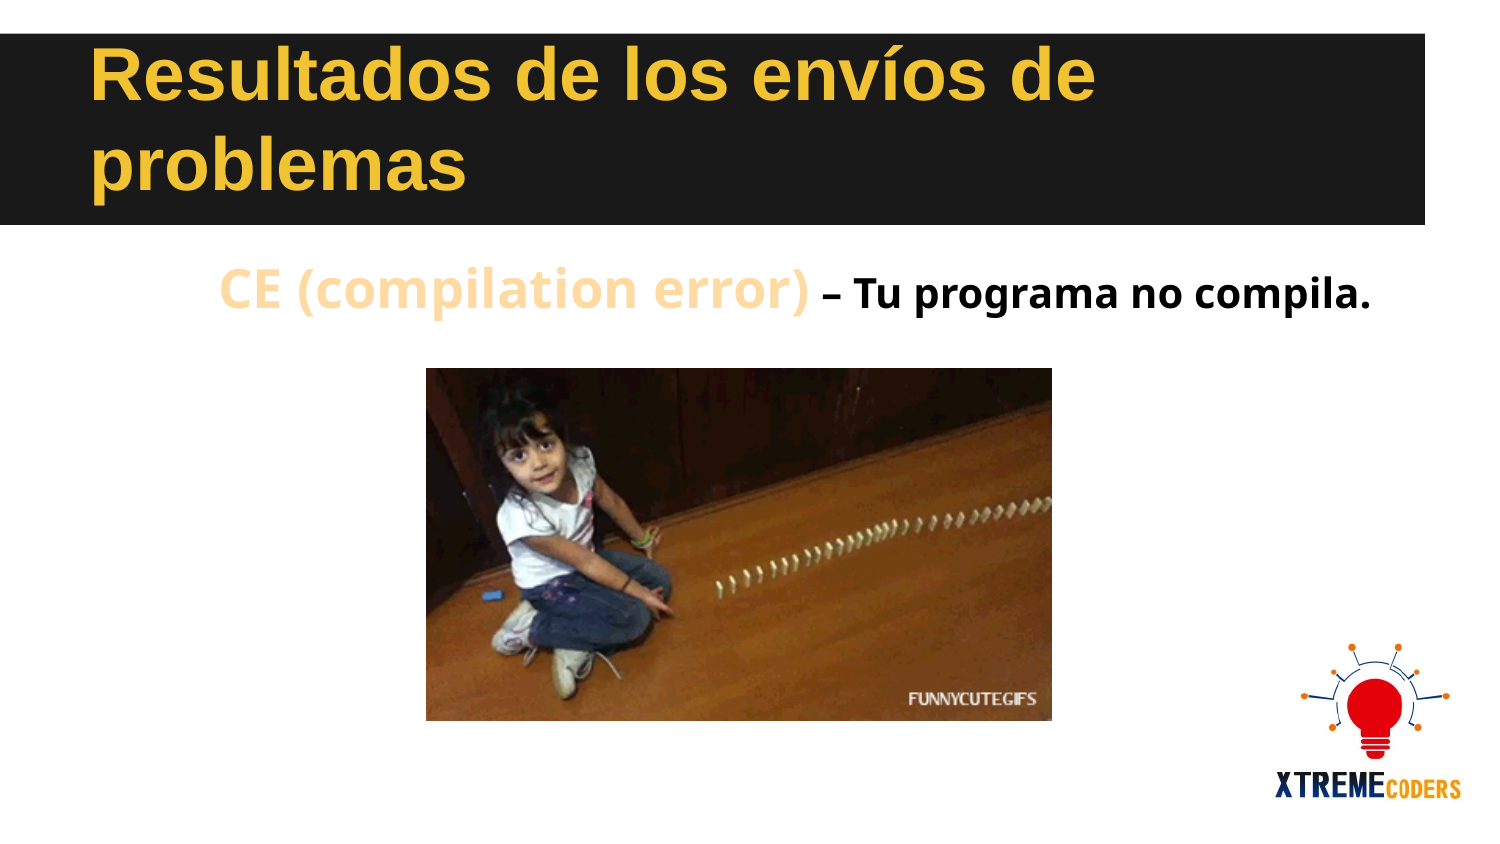

Resultados de los envíos de problemas
CE (compilation error) – Tu programa no compila.